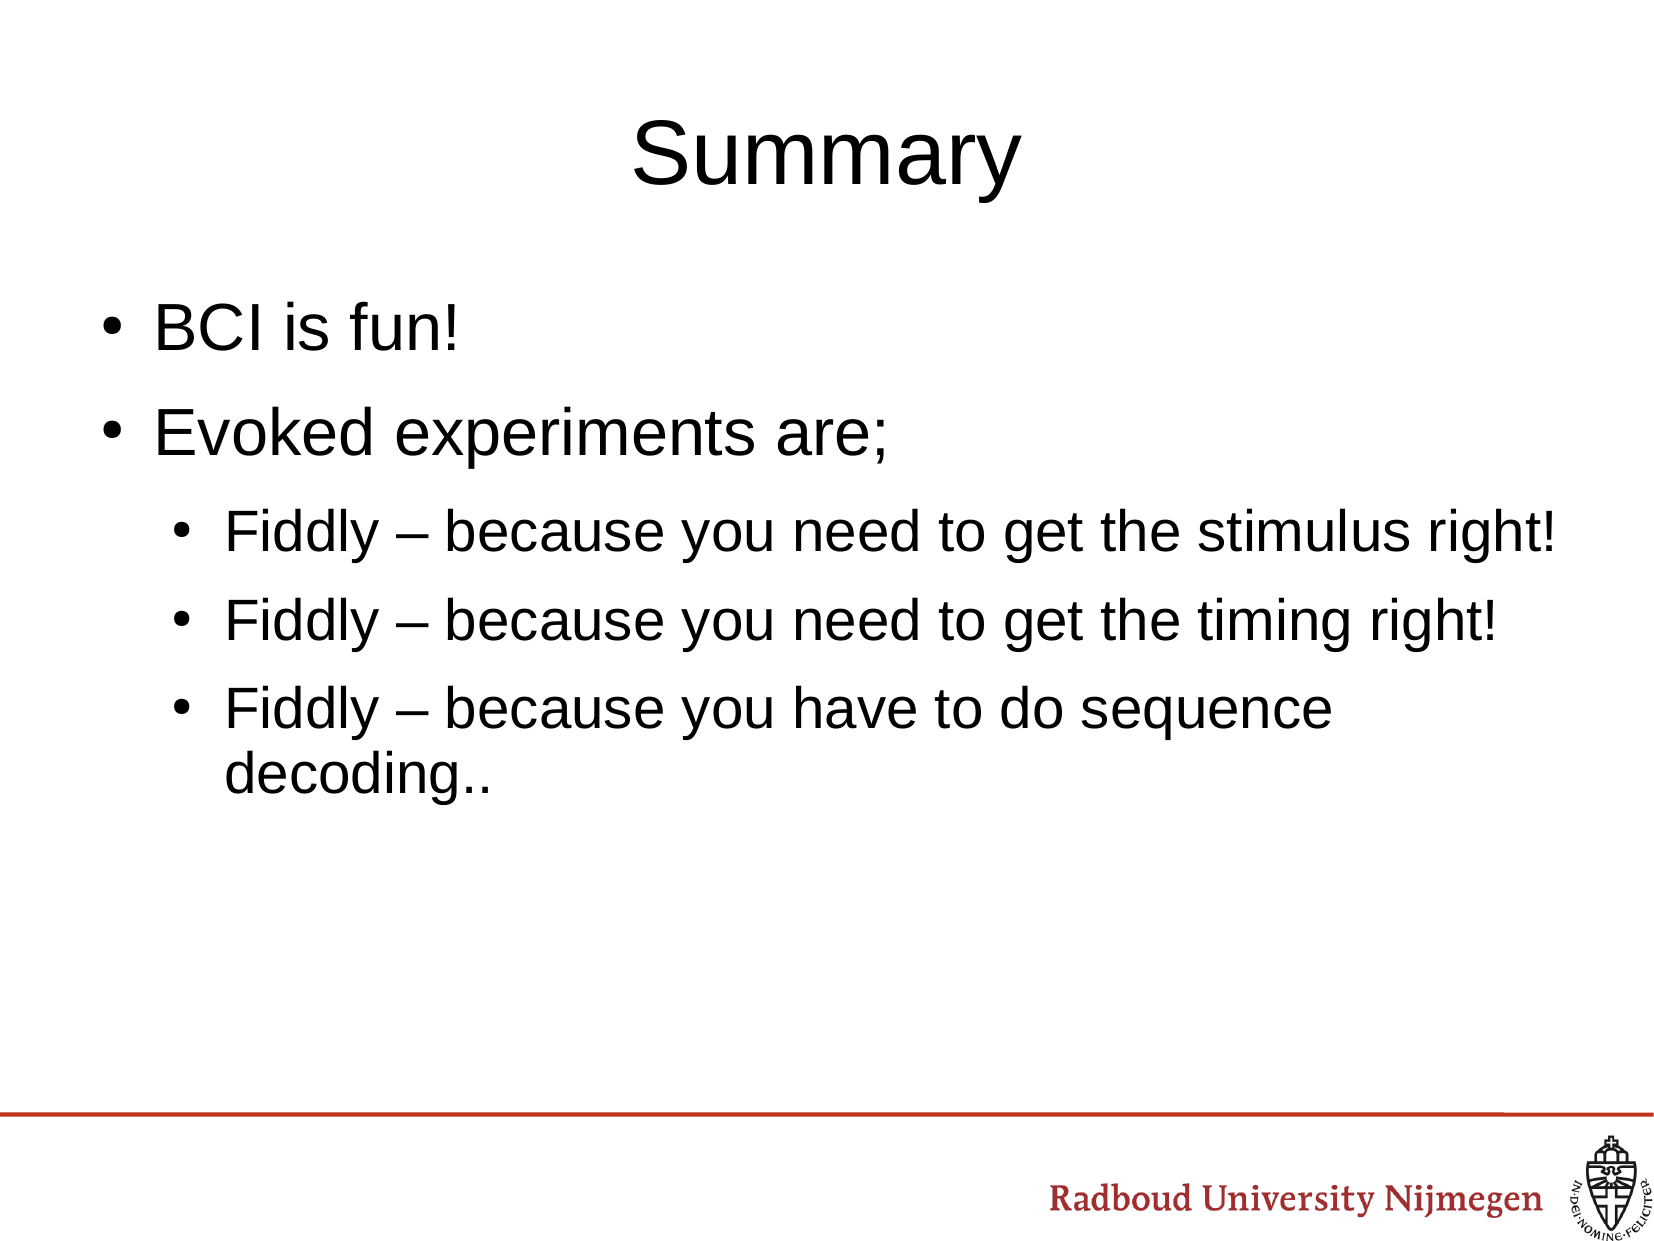

# Summary
BCI is fun!
Evoked experiments are;
Fiddly – because you need to get the stimulus right!
Fiddly – because you need to get the timing right!
Fiddly – because you have to do sequence decoding..